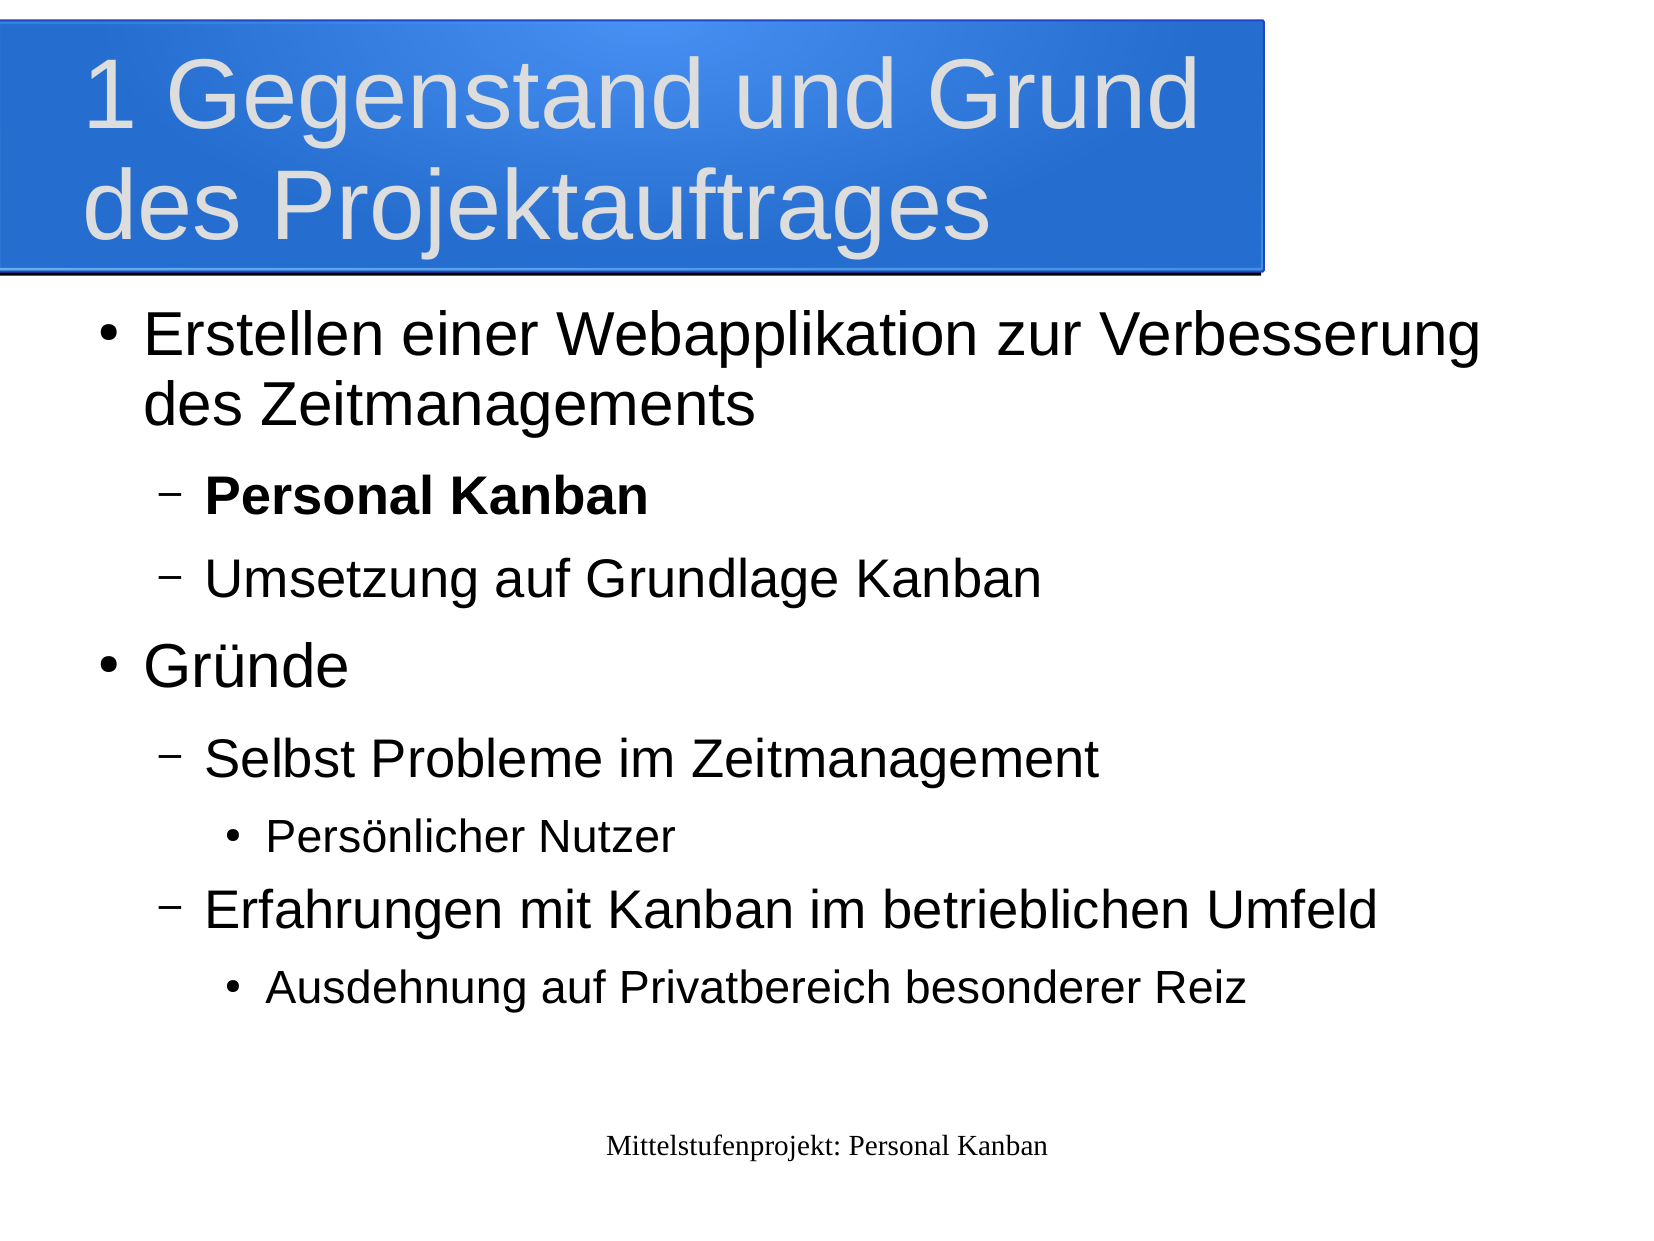

# 1 Gegenstand und Grund des Projektauftrages
Erstellen einer Webapplikation zur Verbesserung des Zeitmanagements
Personal Kanban
Umsetzung auf Grundlage Kanban
Gründe
Selbst Probleme im Zeitmanagement
Persönlicher Nutzer
Erfahrungen mit Kanban im betrieblichen Umfeld
Ausdehnung auf Privatbereich besonderer Reiz
Mittelstufenprojekt: Personal Kanban